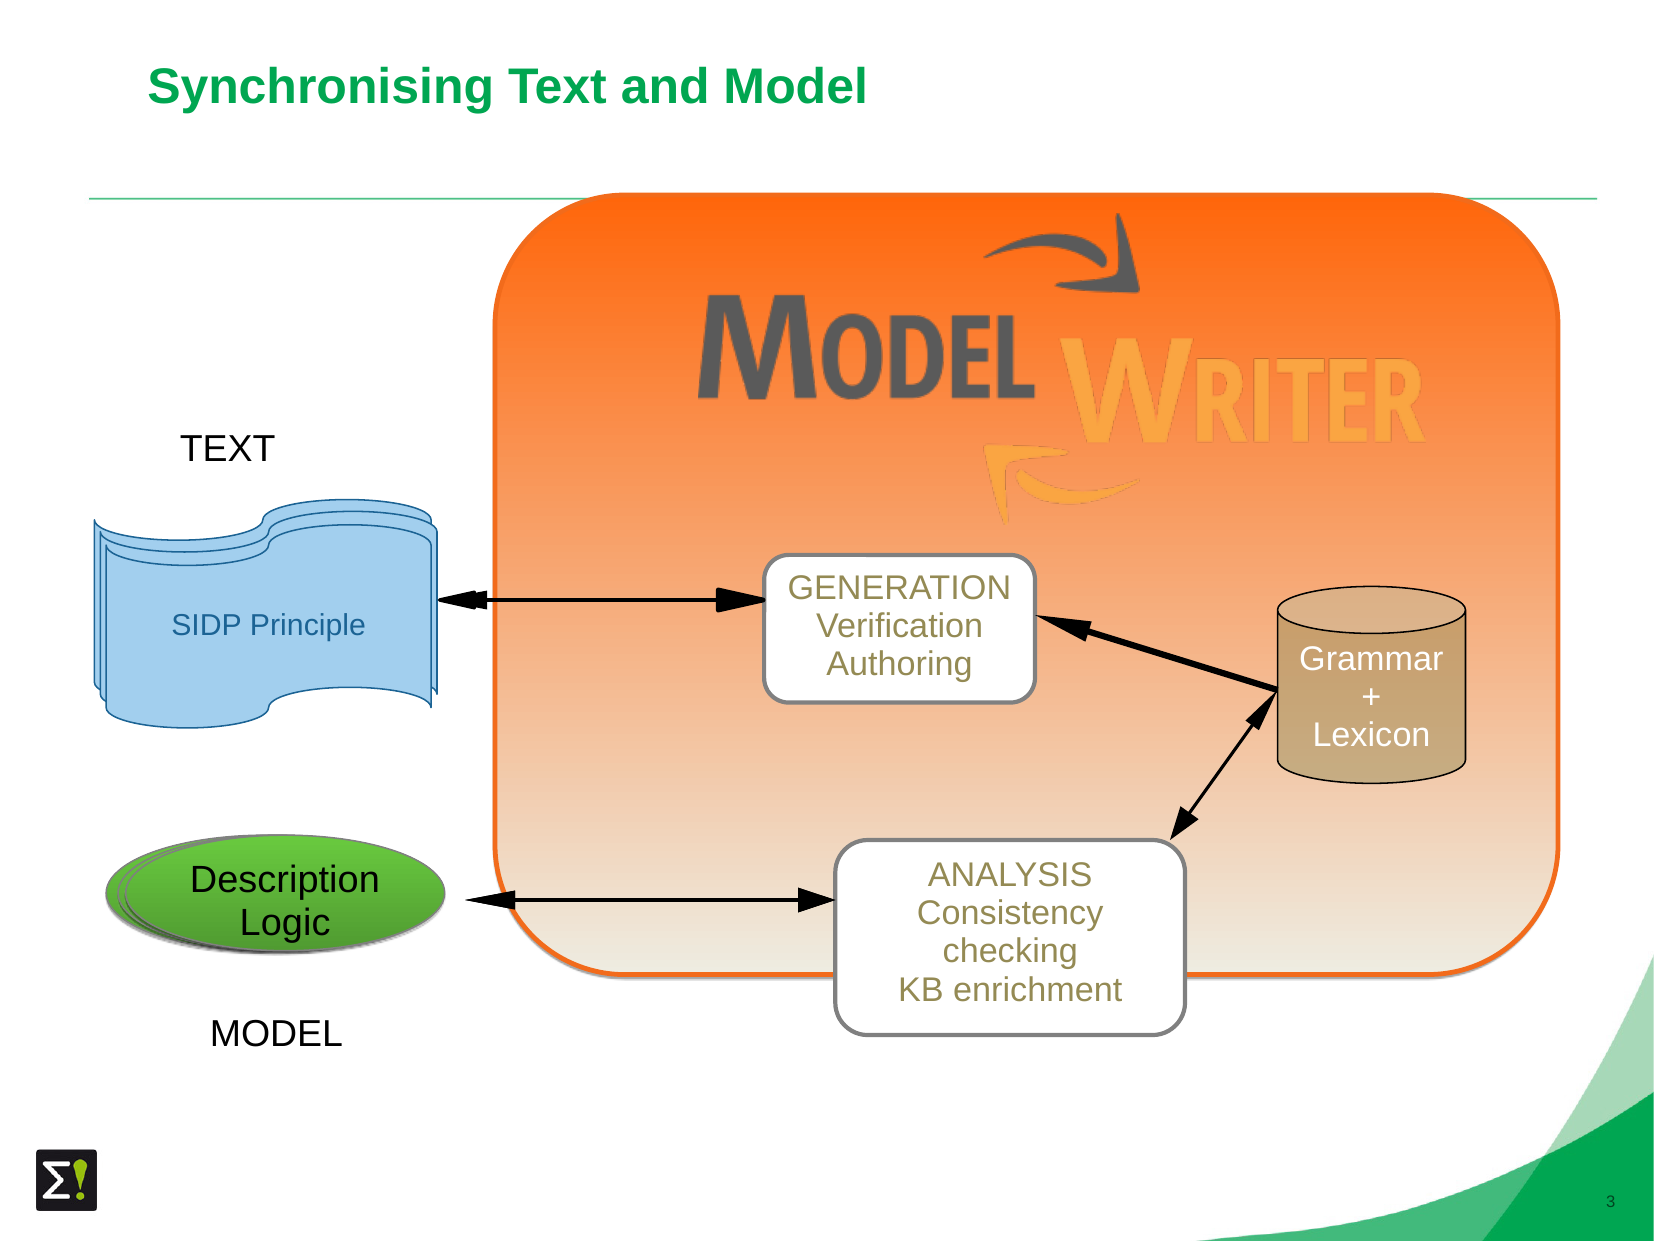

#
Synchronising Text and Model
TEXT
SIDP Principle
GENERATION
Verification Authoring
Grammar
+
Lexicon
Model
Model
Description Logic
ANALYSIS Consistency checking
KB enrichment
MODEL